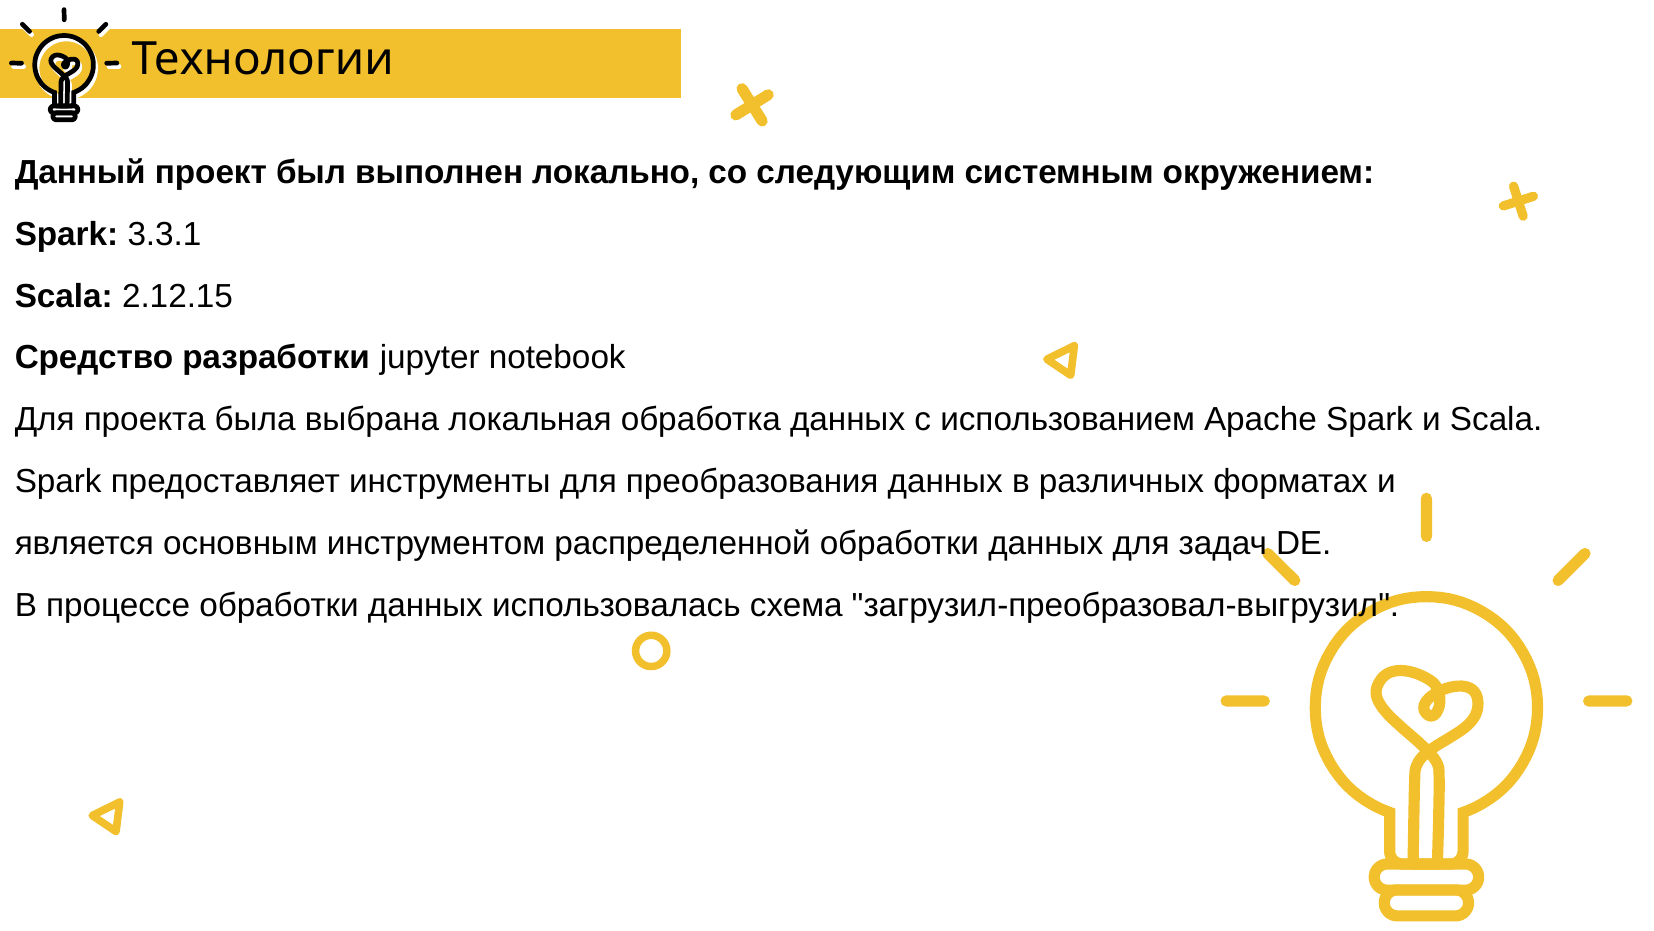

# Технологии
Данный проект был выполнен локально, со следующим системным окружением:
Spark: 3.3.1
Scala: 2.12.15
Средство разработки jupyter notebook
Для проекта была выбрана локальная обработка данных с использованием Apache Spark и Scala.
Spark предоставляет инструменты для преобразования данных в различных форматах и
является основным инструментом распределенной обработки данных для задач DE.
В процессе обработки данных использовалась схема "загрузил-преобразовал-выгрузил".